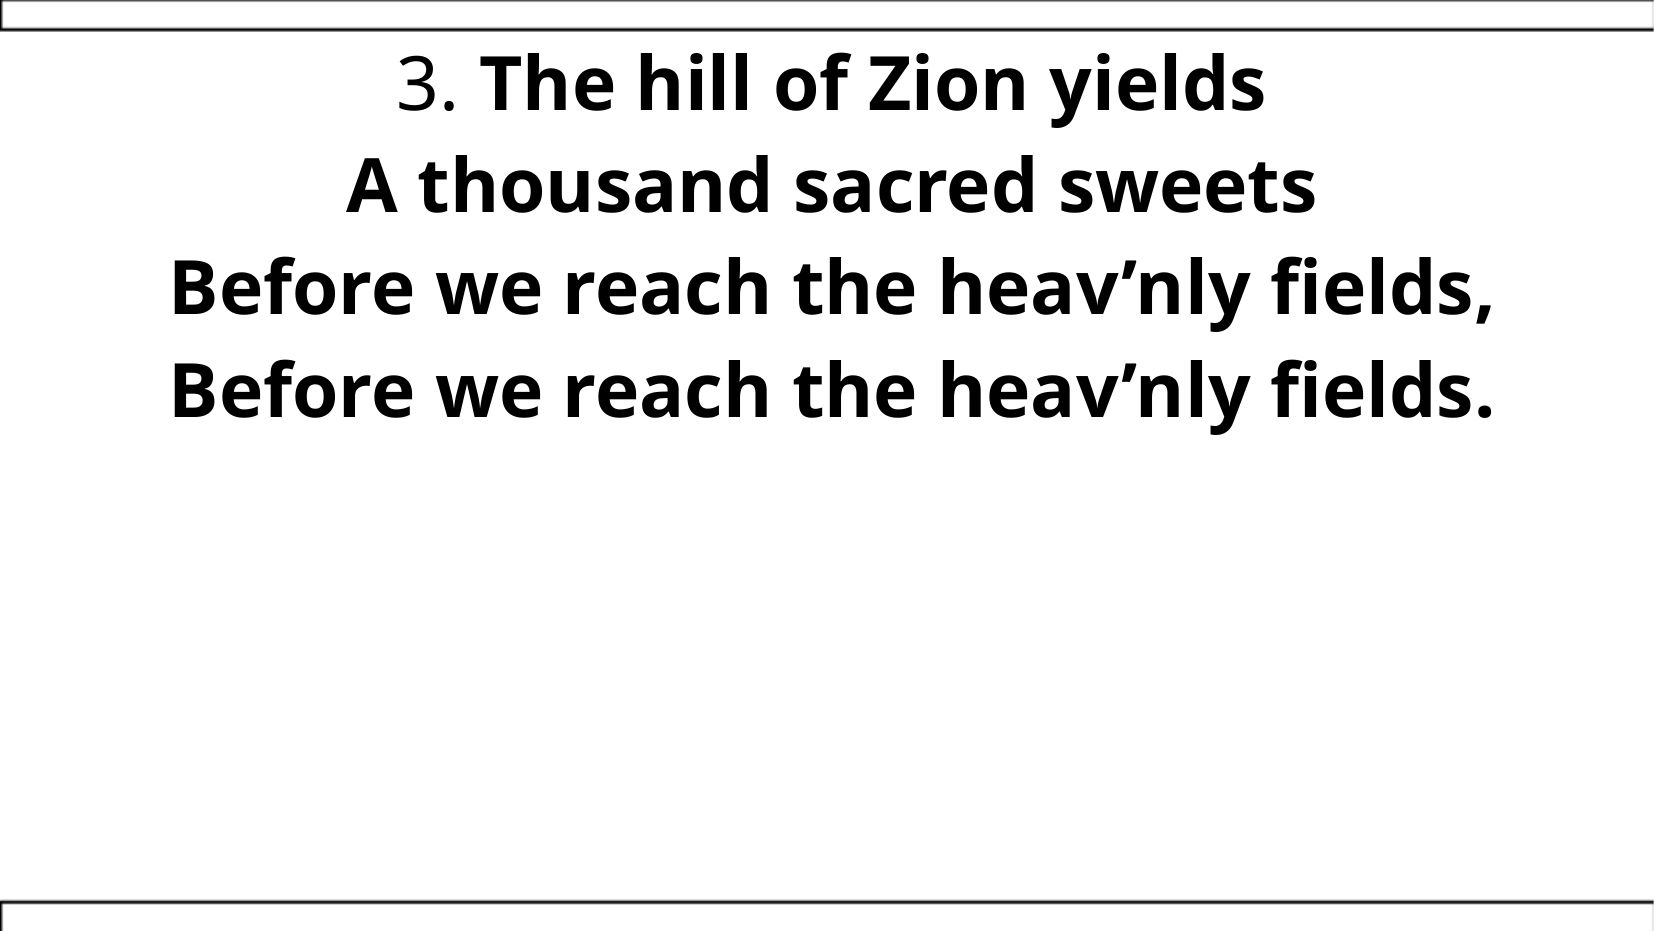

# 3. The hill of Zion yields A thousand sacred sweets Before we reach the heav’nly fields, Before we reach the heav’nly fields.